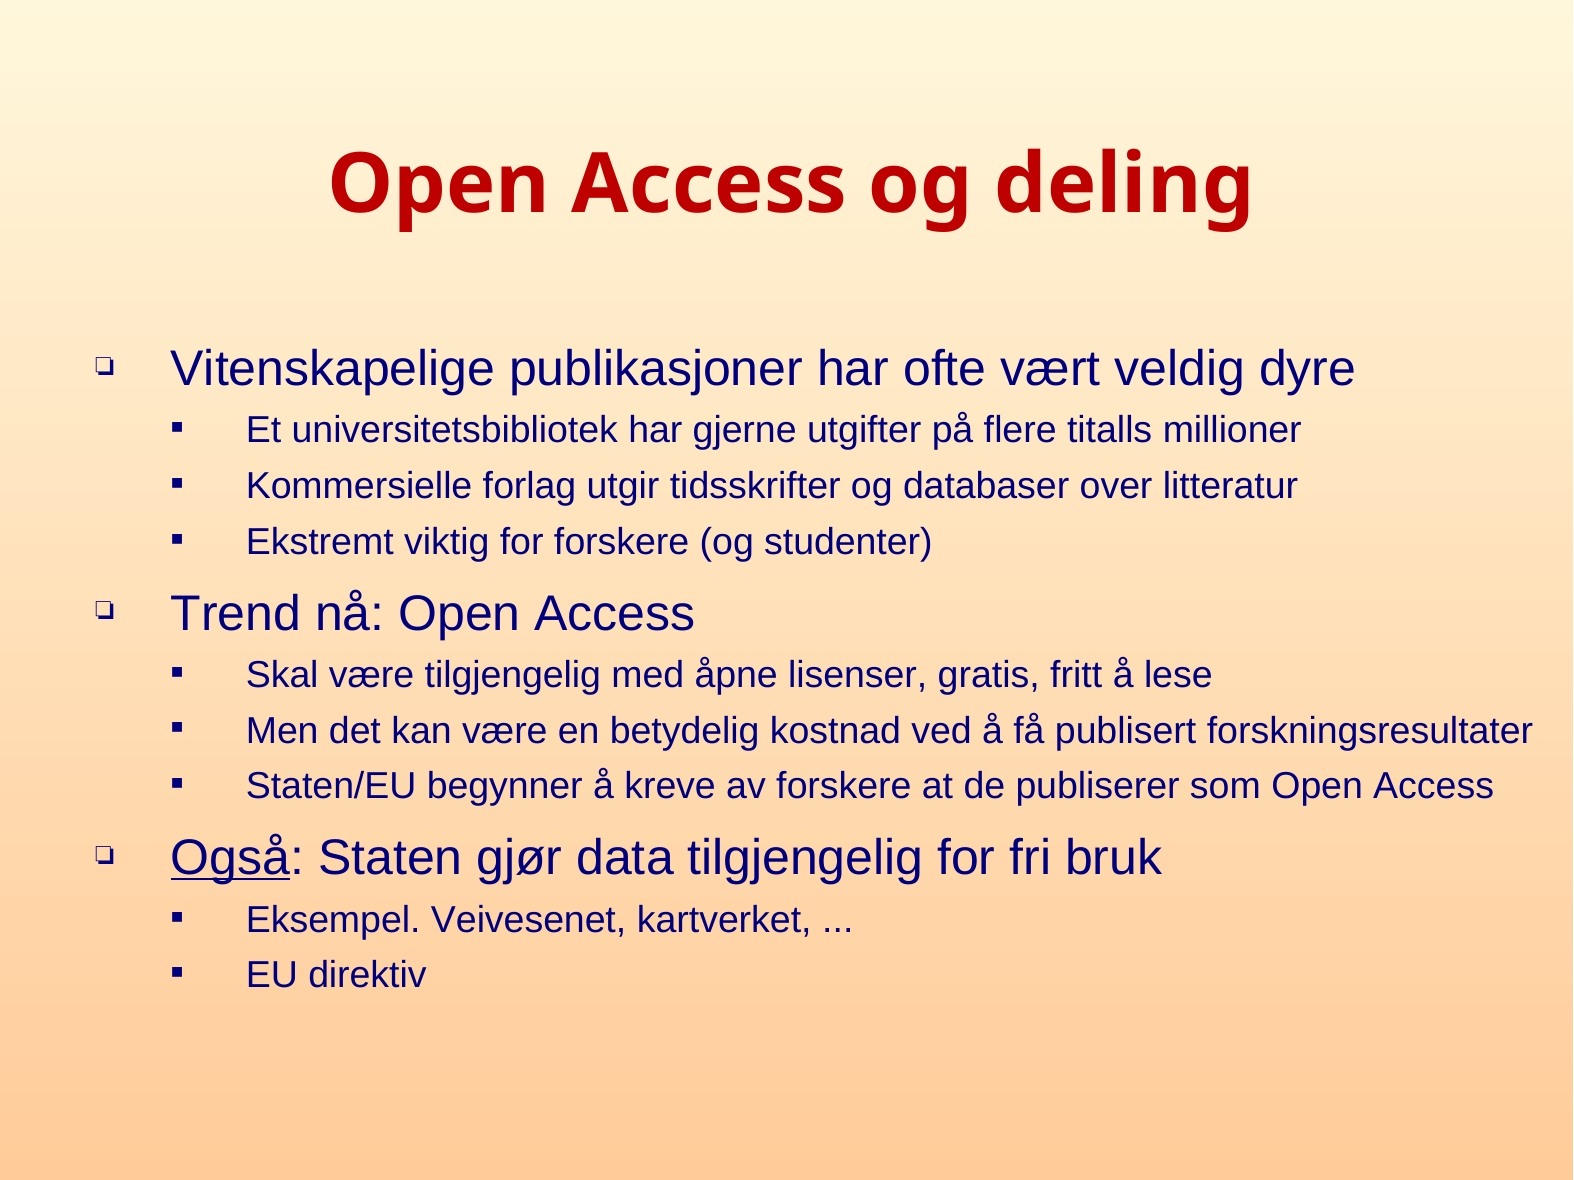

# Open Access og deling
Vitenskapelige publikasjoner har ofte vært veldig dyre
Et universitetsbibliotek har gjerne utgifter på flere titalls millioner
Kommersielle forlag utgir tidsskrifter og databaser over litteratur
Ekstremt viktig for forskere (og studenter)
Trend nå: Open Access
Skal være tilgjengelig med åpne lisenser, gratis, fritt å lese
Men det kan være en betydelig kostnad ved å få publisert forskningsresultater
Staten/EU begynner å kreve av forskere at de publiserer som Open Access
Også: Staten gjør data tilgjengelig for fri bruk
Eksempel. Veivesenet, kartverket, ...
EU direktiv